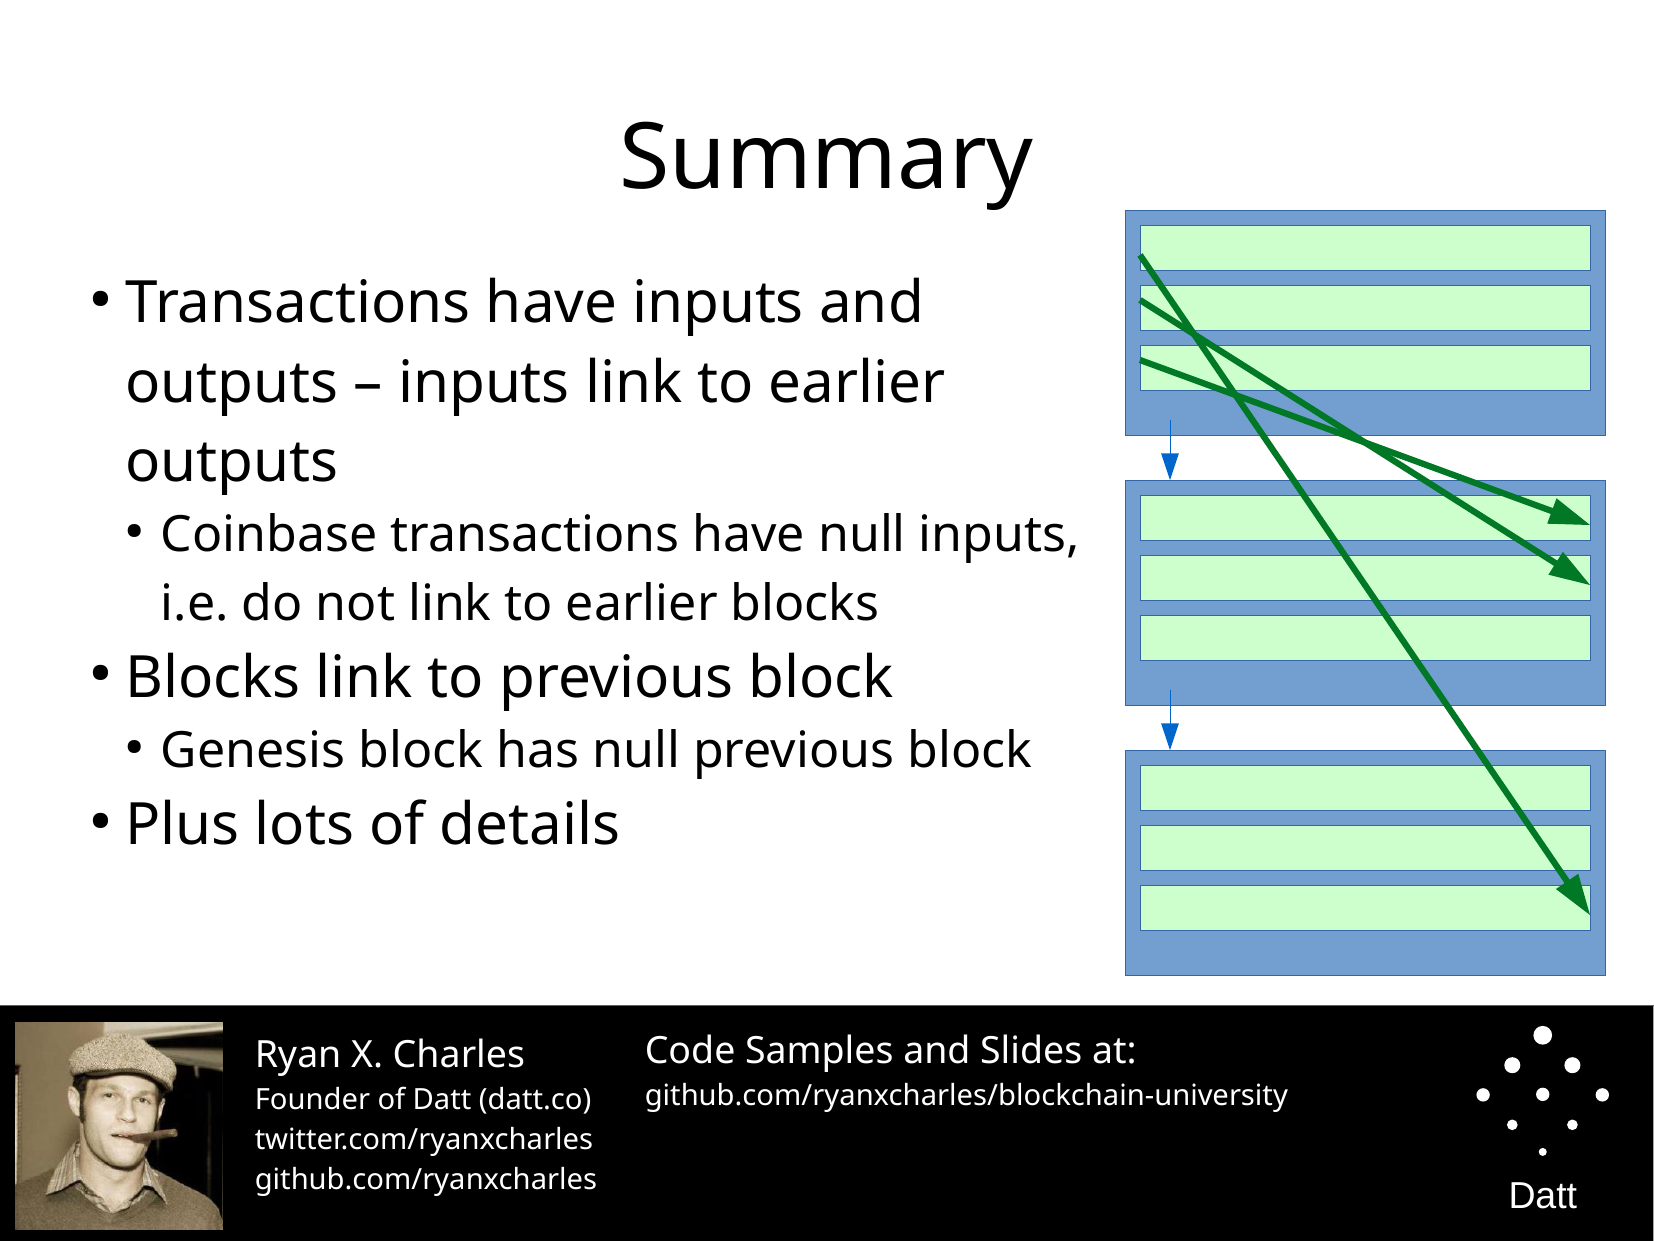

# Summary
Transactions have inputs and outputs – inputs link to earlier outputs
Coinbase transactions have null inputs, i.e. do not link to earlier blocks
Blocks link to previous block
Genesis block has null previous block
Plus lots of details
Code Samples and Slides at:
github.com/ryanxcharles/blockchain-university
Ryan X. Charles
Founder of Datt (datt.co)
twitter.com/ryanxcharles
github.com/ryanxcharles
Datt